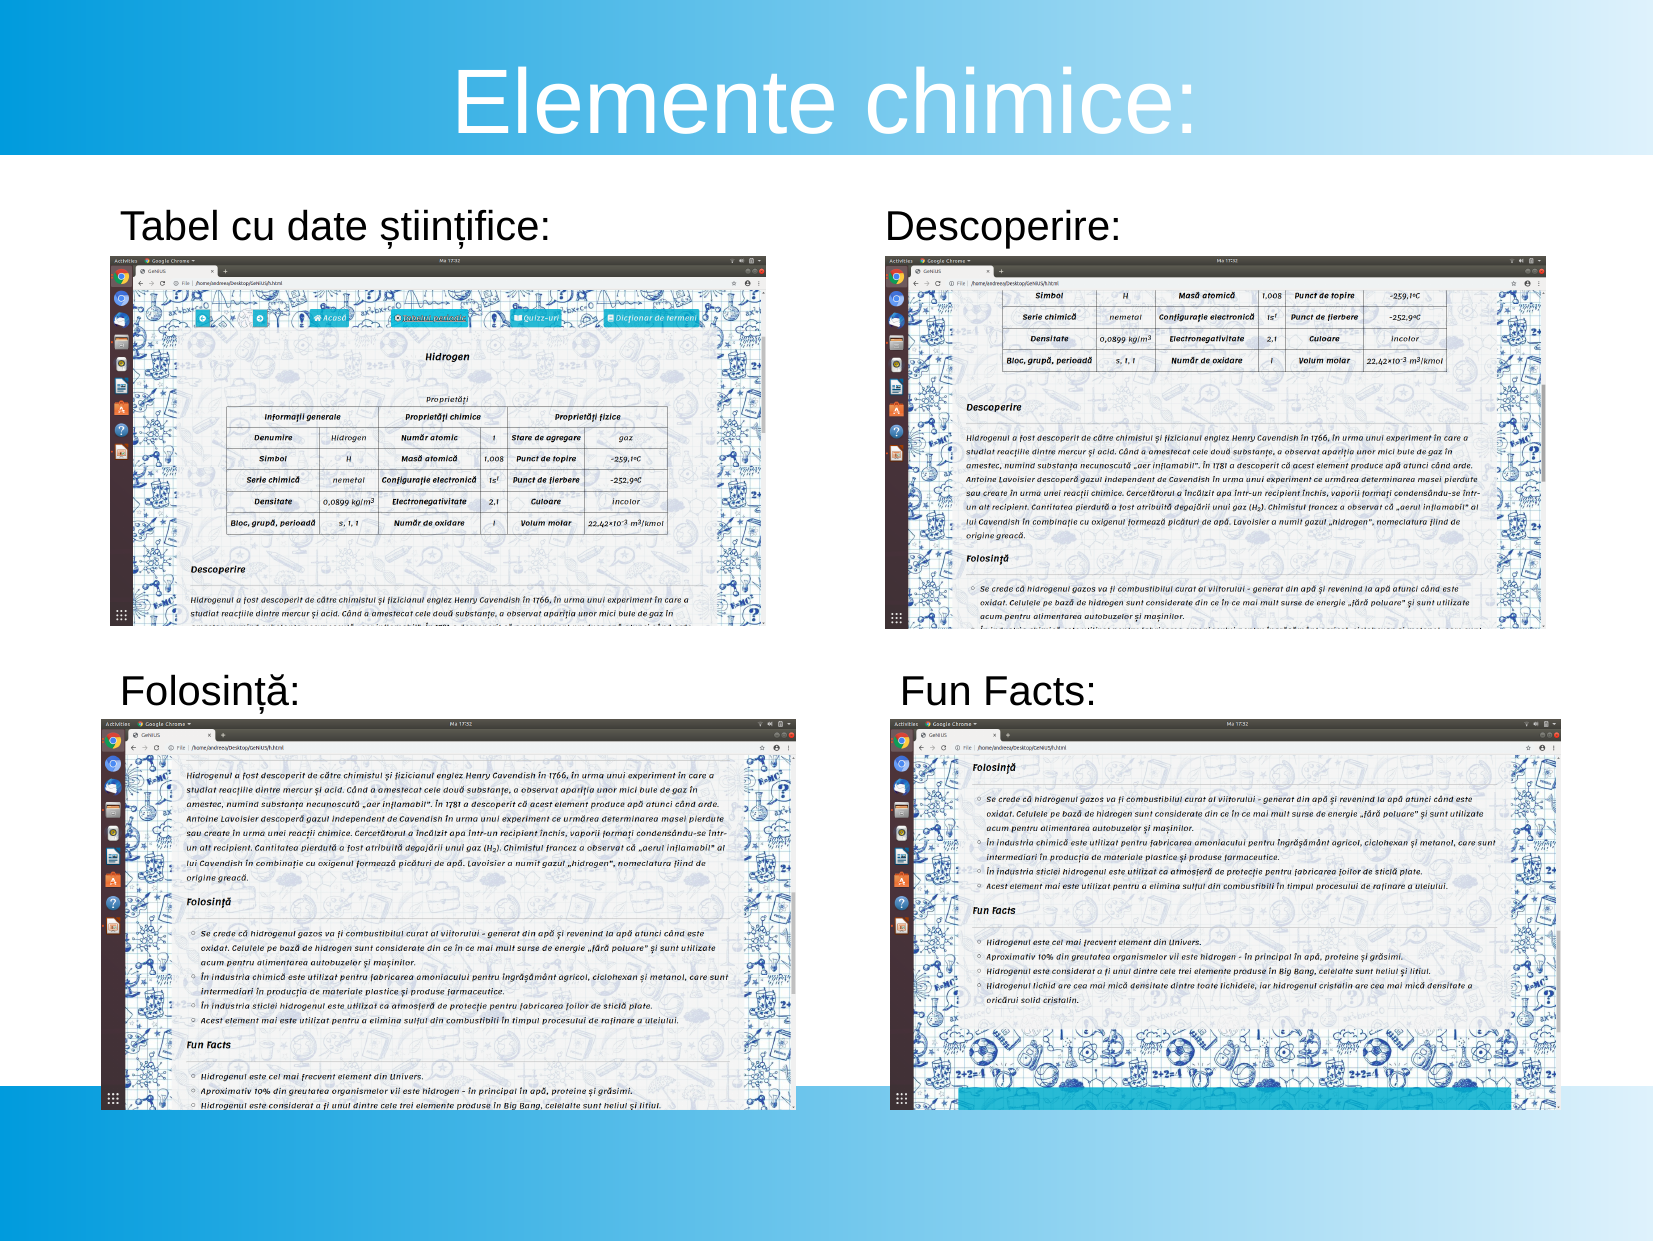

# Elemente chimice:
Tabel cu date științifice:
Descoperire:
Folosință:
Fun Facts: